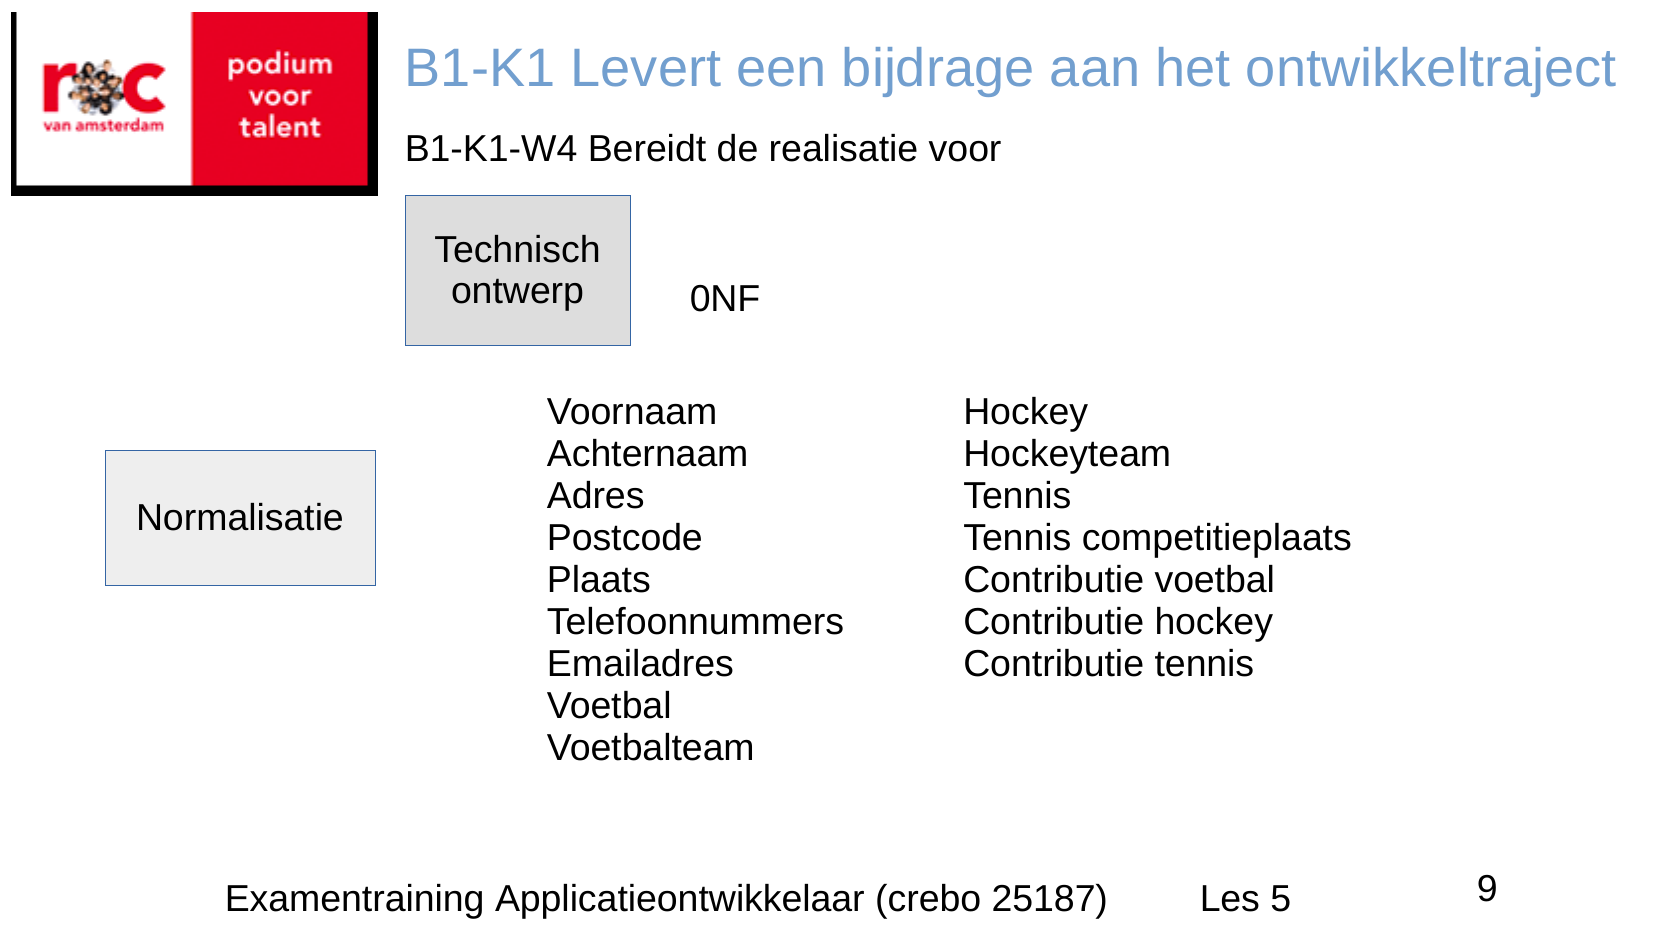

B1-K1 Levert een bijdrage aan het ontwikkeltraject
B1-K1-W4 Bereidt de realisatie voor
Technisch
ontwerp
0NF
Voornaam
Achternaam
Adres
Postcode
Plaats
Telefoonnummers
Emailadres
Voetbal
Voetbalteam
Hockey
Hockeyteam
Tennis
Tennis competitieplaats
Contributie voetbal
Contributie hockey
Contributie tennis
Normalisatie
Examentraining Applicatieontwikkelaar (crebo 25187)
Les 5